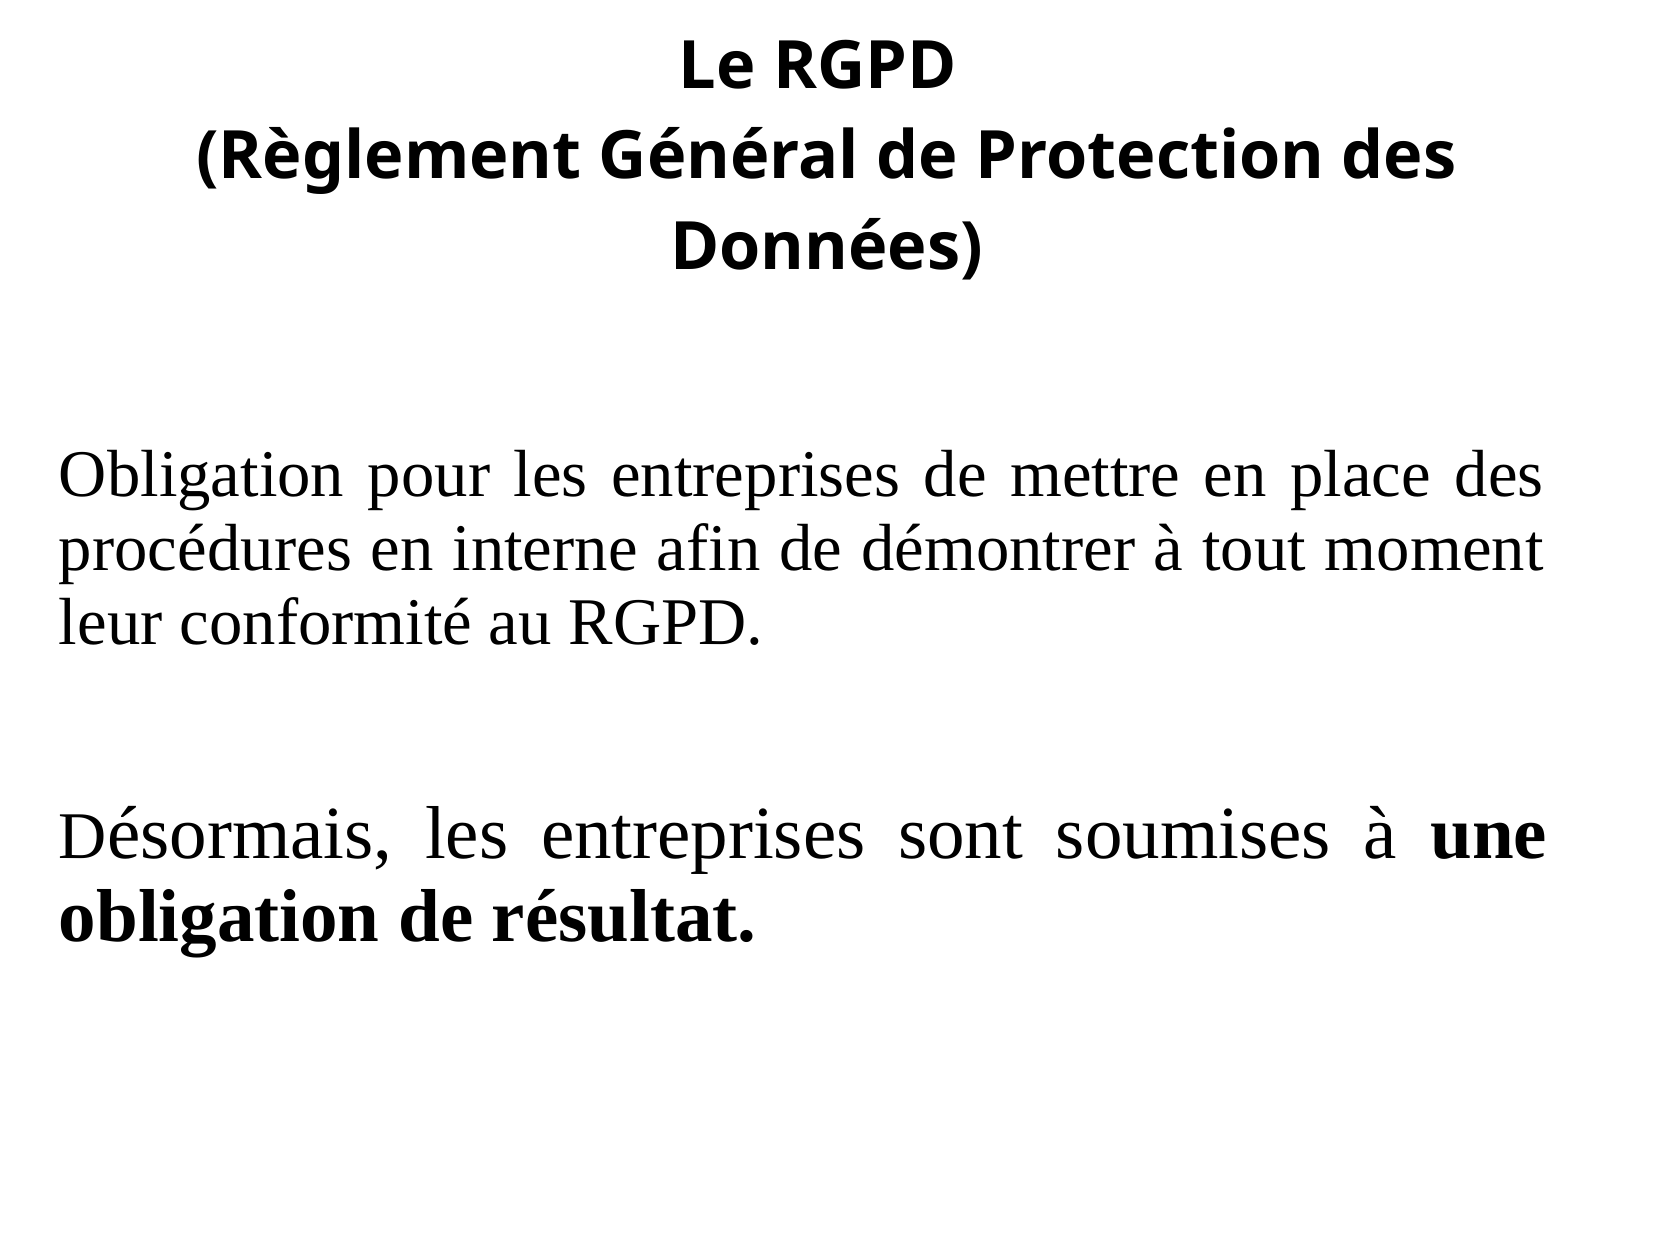

# Le RGPD (Règlement Général de Protection des Données)
Obligation pour les entreprises de mettre en place des procédures en interne afin de démontrer à tout moment leur conformité au RGPD.
Désormais, les entreprises sont soumises à une obligation de résultat.